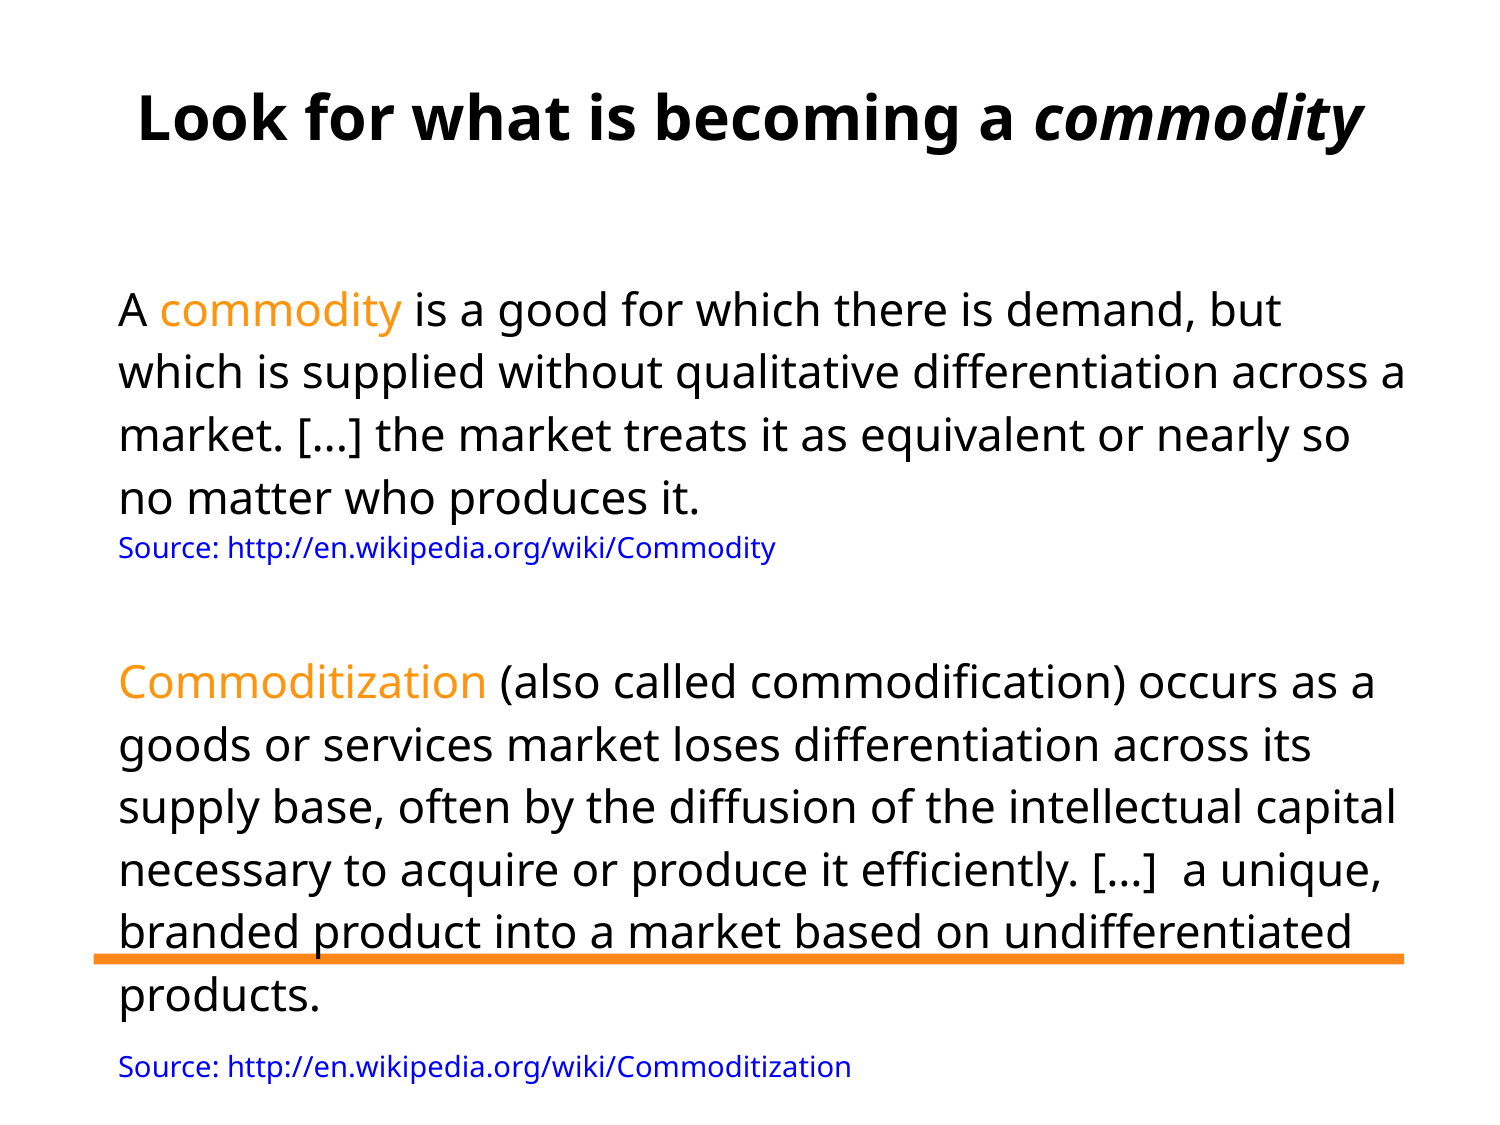

# Look for what is becoming a commodity
A commodity is a good for which there is demand, but which is supplied without qualitative differentiation across a market. [...] the market treats it as equivalent or nearly so no matter who produces it.
Source: http://en.wikipedia.org/wiki/Commodity
Commoditization (also called commodification) occurs as a goods or services market loses differentiation across its supply base, often by the diffusion of the intellectual capital necessary to acquire or produce it efficiently. […] a unique, branded product into a market based on undifferentiated products.
Source: http://en.wikipedia.org/wiki/Commoditization